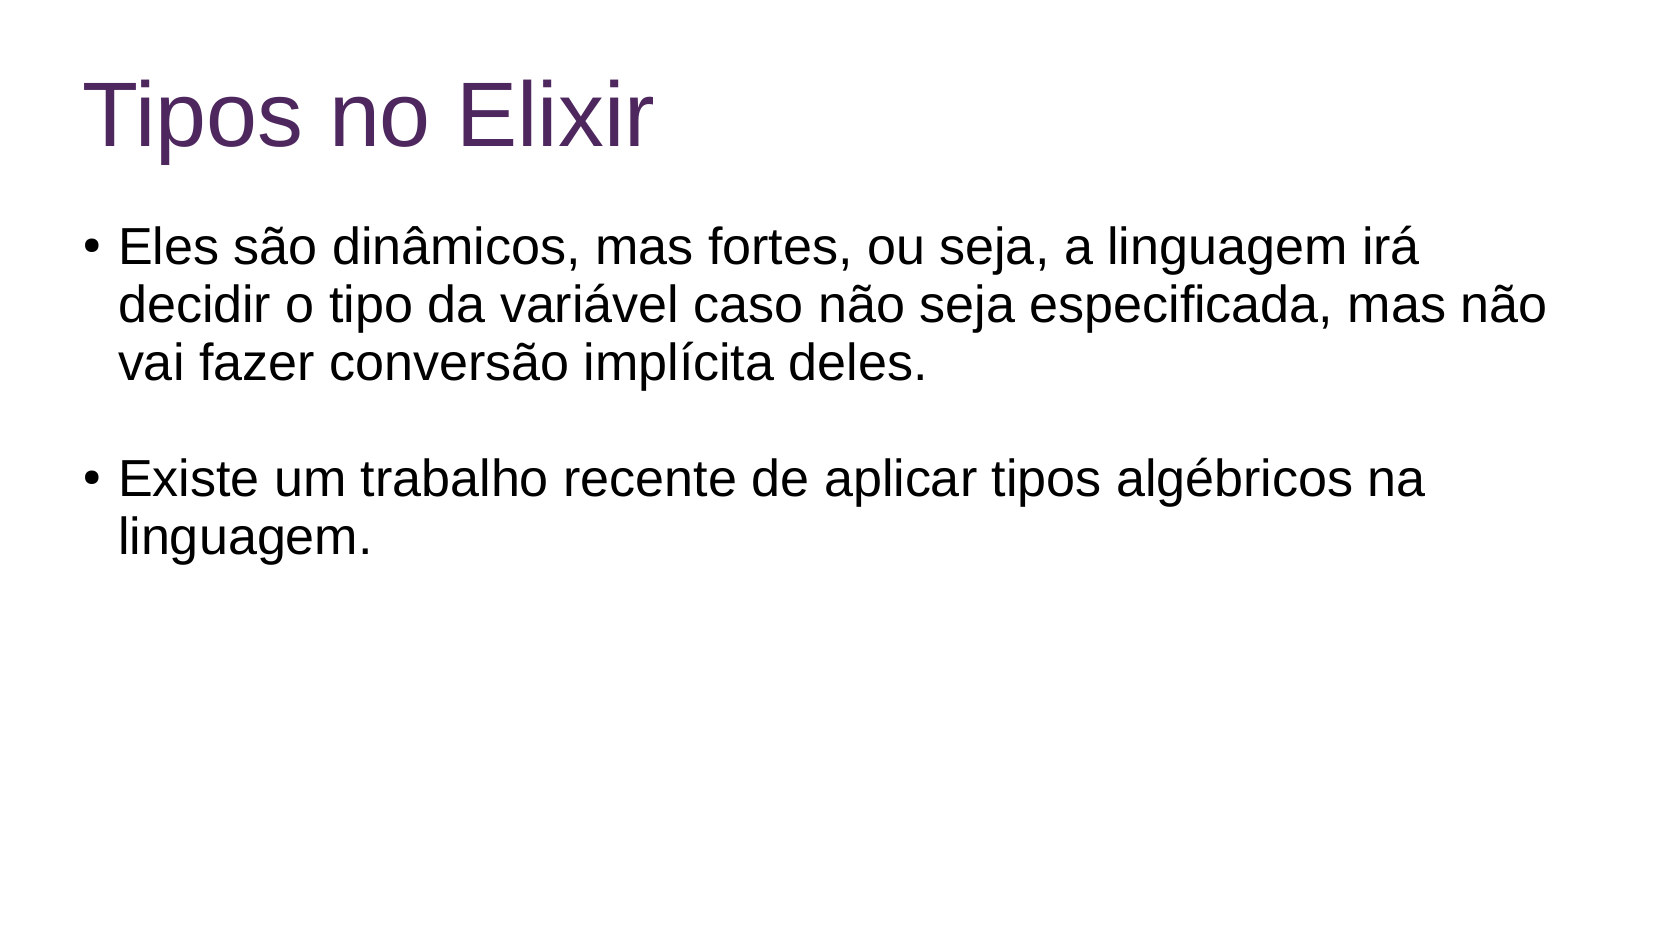

# Tipos no Elixir
Eles são dinâmicos, mas fortes, ou seja, a linguagem irá decidir o tipo da variável caso não seja especificada, mas não vai fazer conversão implícita deles.
Existe um trabalho recente de aplicar tipos algébricos na linguagem.